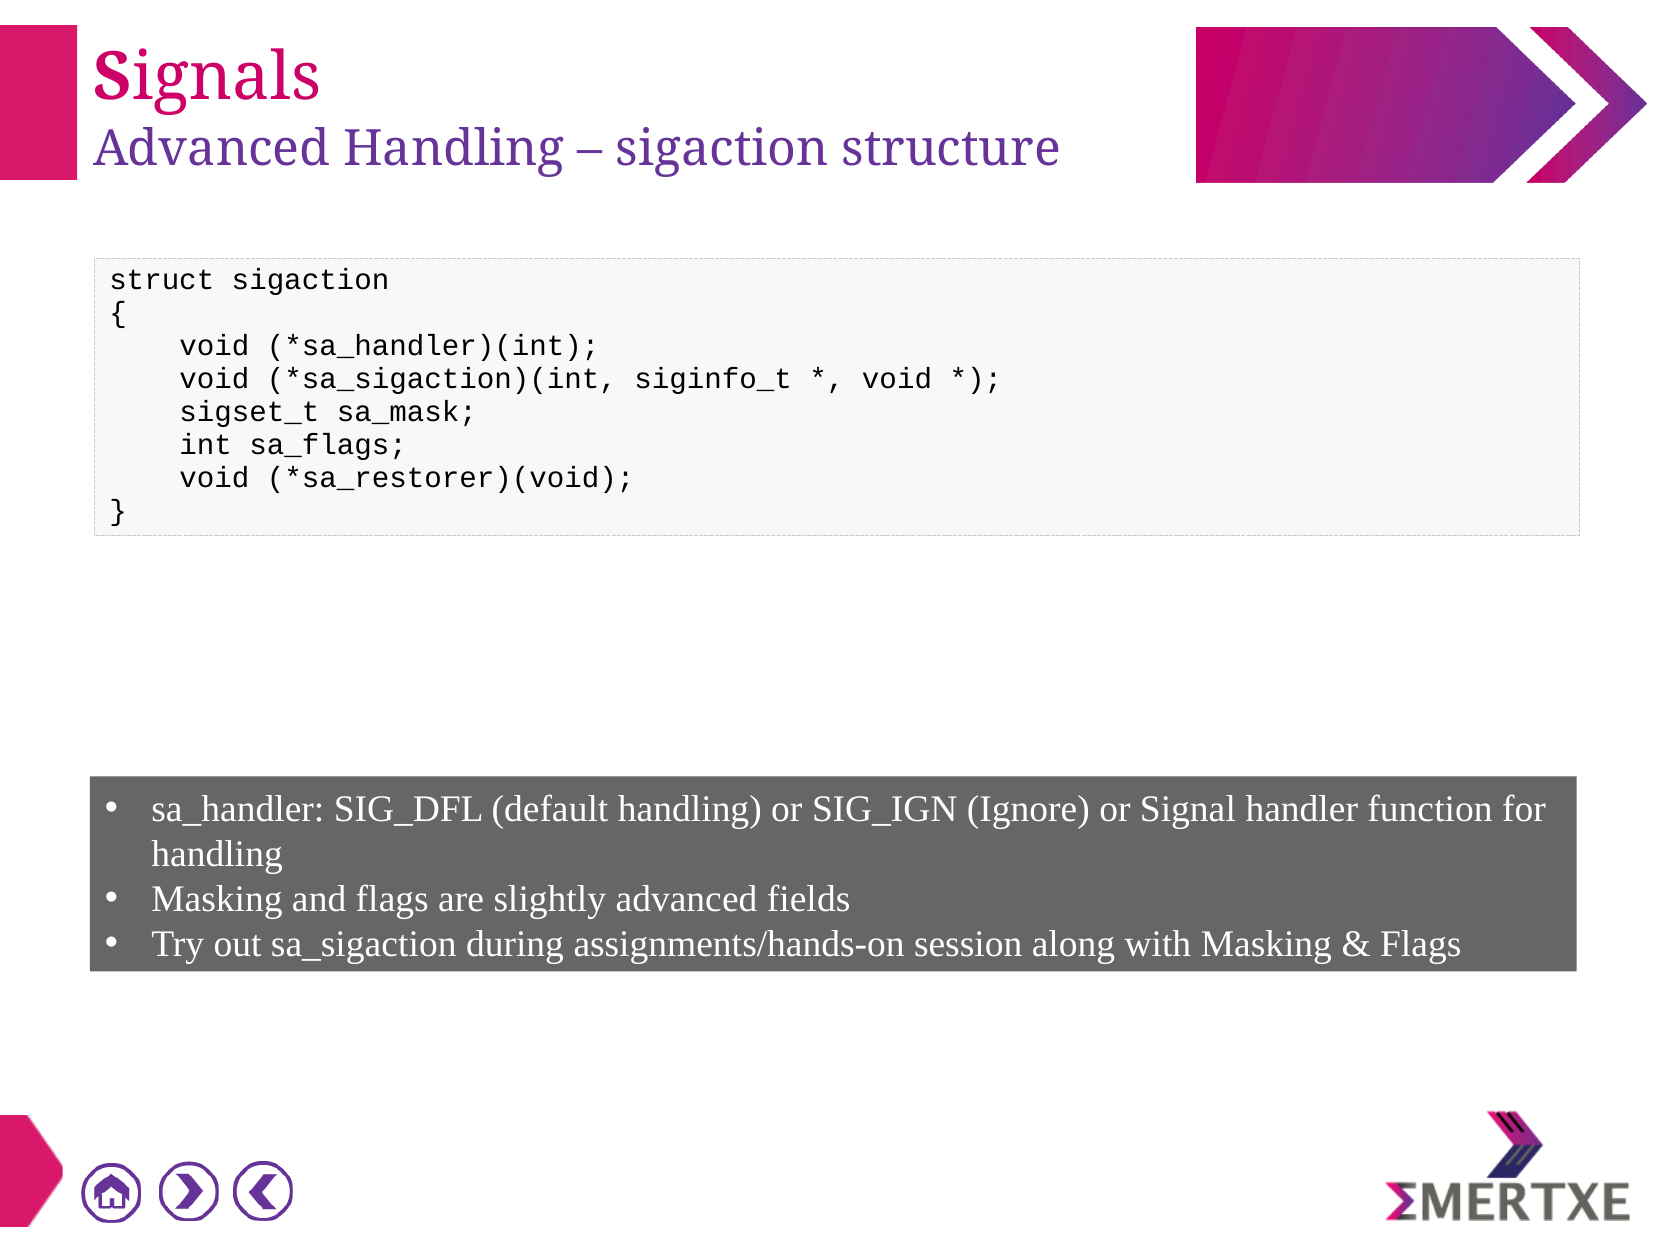

# Signals Advanced Handling – sigaction structure
struct sigaction
{
 void (*sa_handler)(int);
 void (*sa_sigaction)(int, siginfo_t *, void *);
 sigset_t sa_mask;
 int sa_flags;
 void (*sa_restorer)(void);
}
sa_handler: SIG_DFL (default handling) or SIG_IGN (Ignore) or Signal handler function for handling
Masking and flags are slightly advanced fields
Try out sa_sigaction during assignments/hands-on session along with Masking & Flags